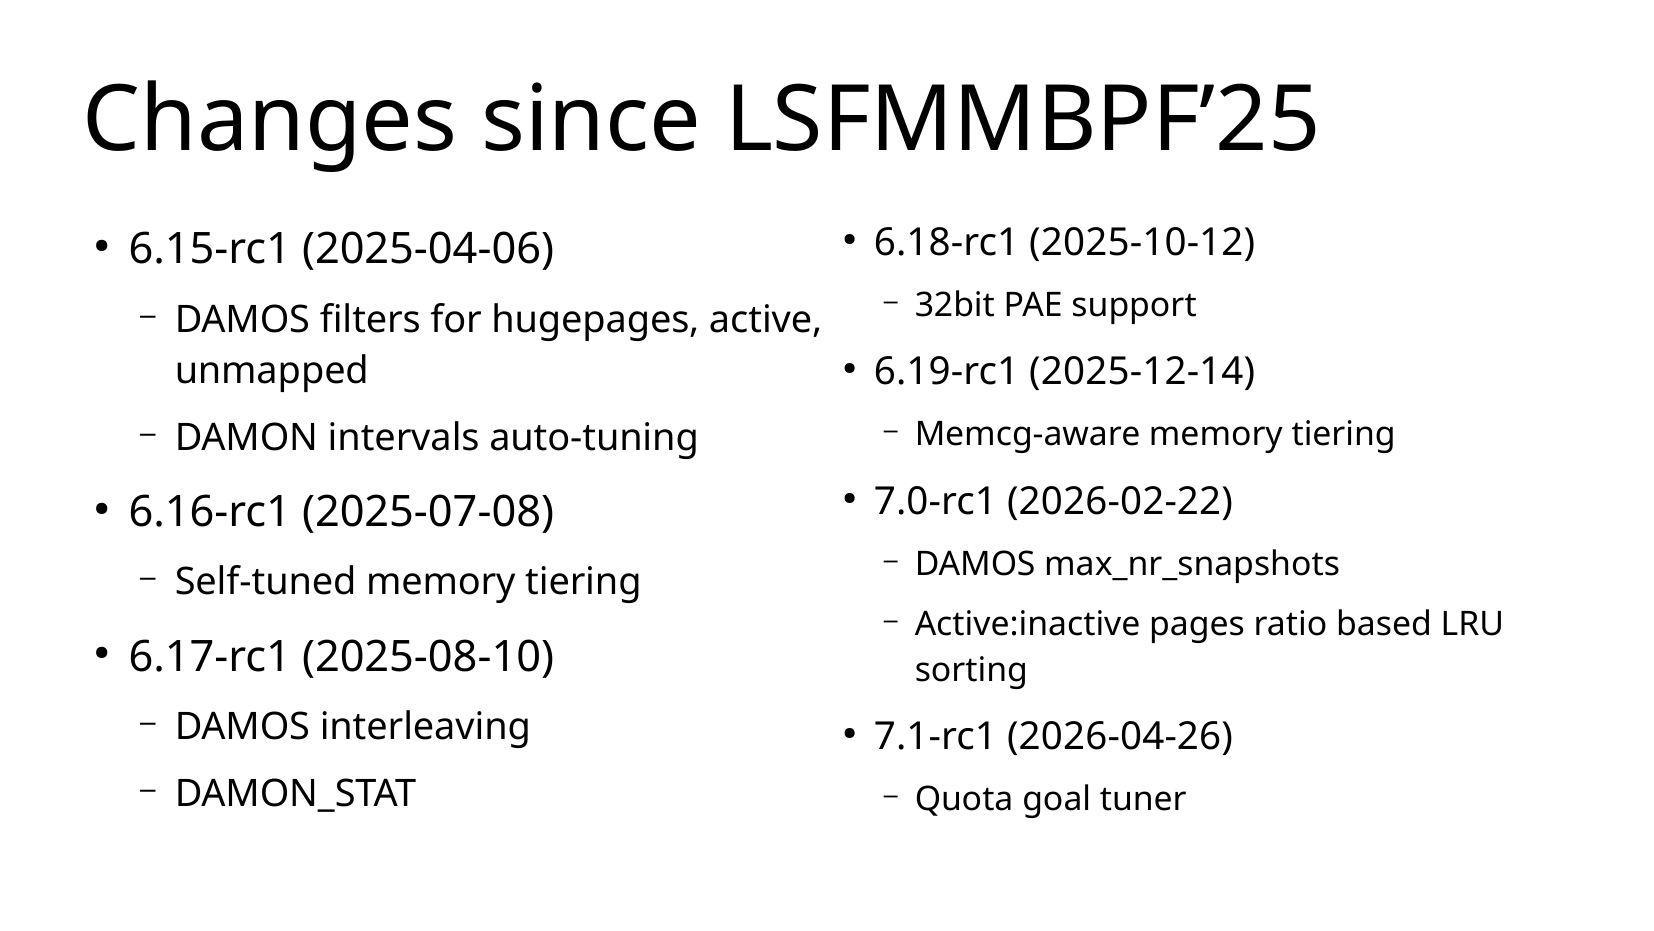

# Changes since LSFMMBPF’25
6.18-rc1 (2025-10-12)
32bit PAE support
6.19-rc1 (2025-12-14)
Memcg-aware memory tiering
7.0-rc1 (2026-02-22)
DAMOS max_nr_snapshots
Active:inactive pages ratio based LRU sorting
7.1-rc1 (2026-04-26)
Quota goal tuner
6.15-rc1 (2025-04-06)
DAMOS filters for hugepages, active, unmapped
DAMON intervals auto-tuning
6.16-rc1 (2025-07-08)
Self-tuned memory tiering
6.17-rc1 (2025-08-10)
DAMOS interleaving
DAMON_STAT